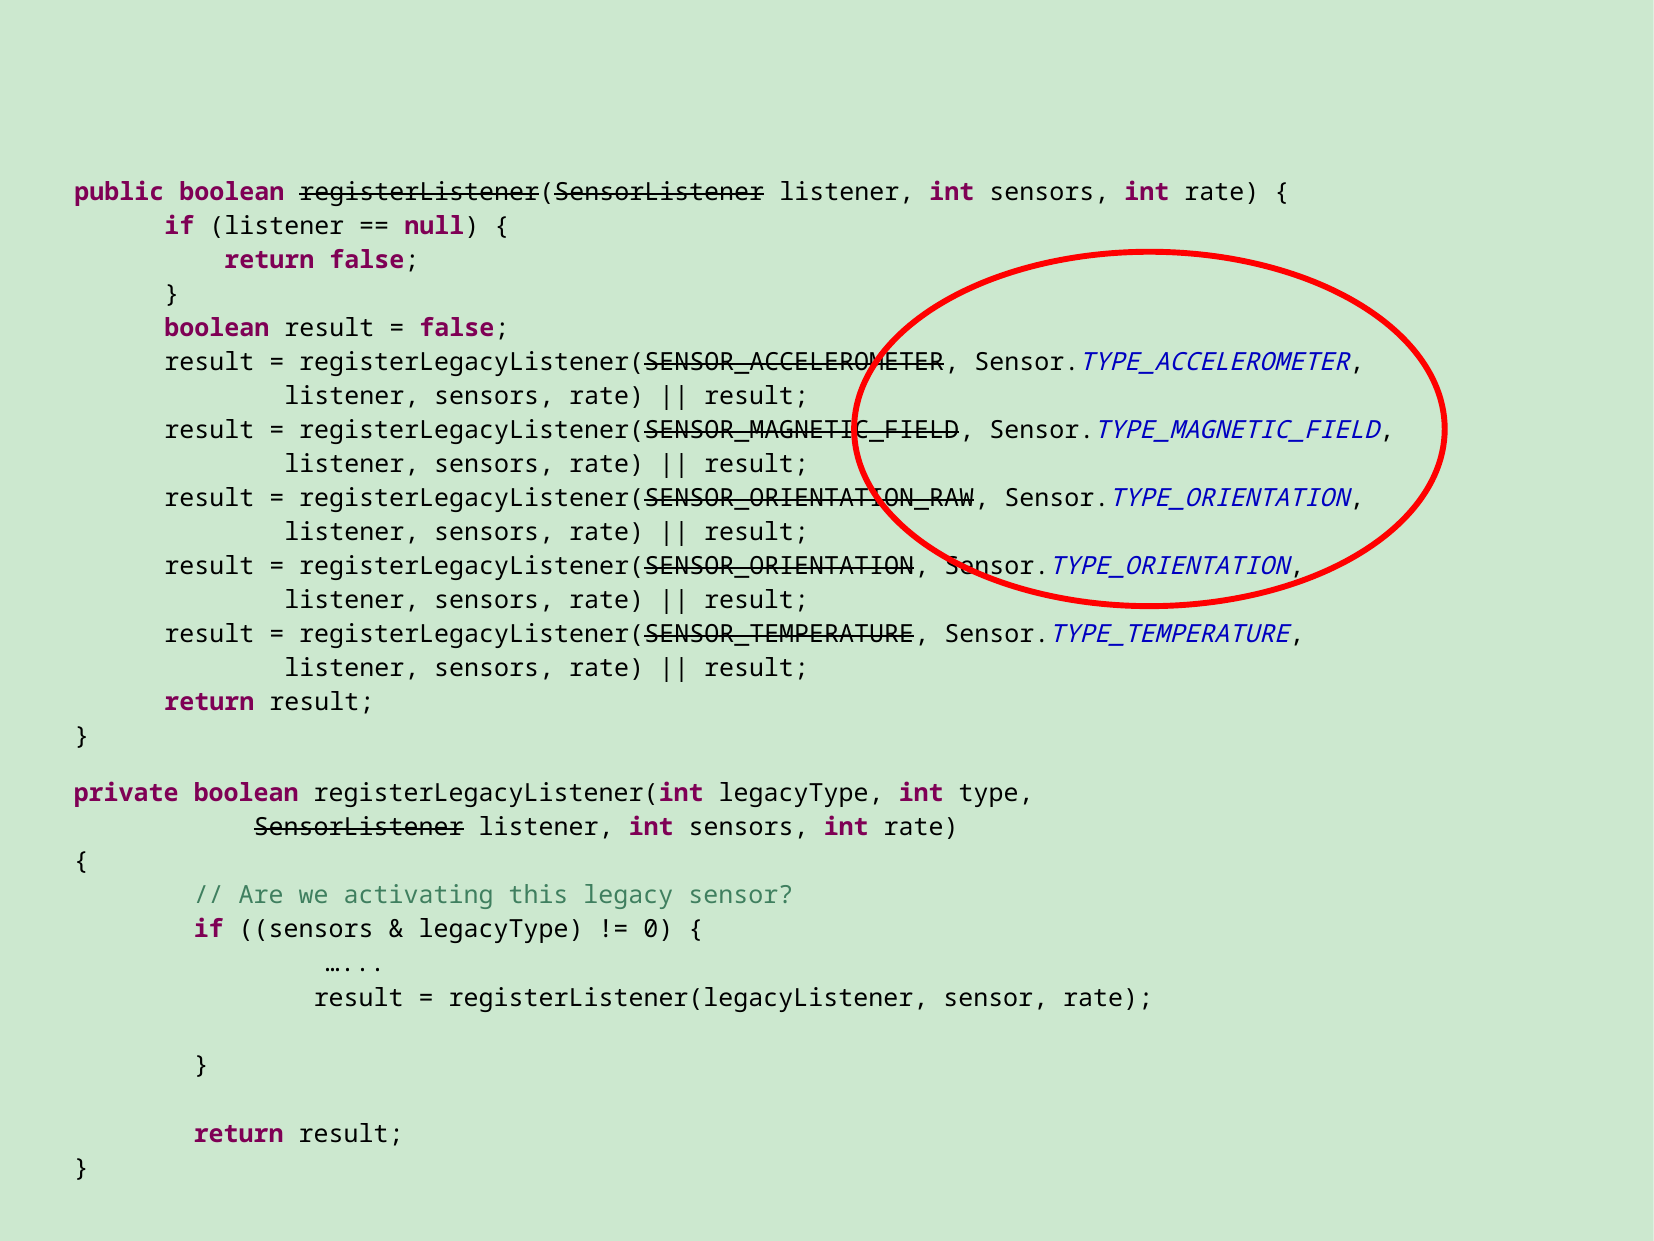

#
 public boolean registerListener(SensorListener listener, int sensors, int rate) {
 if (listener == null) {
 return false;
 }
 boolean result = false;
 result = registerLegacyListener(SENSOR_ACCELEROMETER, Sensor.TYPE_ACCELEROMETER,
 listener, sensors, rate) || result;
 result = registerLegacyListener(SENSOR_MAGNETIC_FIELD, Sensor.TYPE_MAGNETIC_FIELD,
 listener, sensors, rate) || result;
 result = registerLegacyListener(SENSOR_ORIENTATION_RAW, Sensor.TYPE_ORIENTATION,
 listener, sensors, rate) || result;
 result = registerLegacyListener(SENSOR_ORIENTATION, Sensor.TYPE_ORIENTATION,
 listener, sensors, rate) || result;
 result = registerLegacyListener(SENSOR_TEMPERATURE, Sensor.TYPE_TEMPERATURE,
 listener, sensors, rate) || result;
 return result;
 }
private boolean registerLegacyListener(int legacyType, int type,
 SensorListener listener, int sensors, int rate)
{
 // Are we activating this legacy sensor?
 if ((sensors & legacyType) != 0) {
 	 …...
 result = registerListener(legacyListener, sensor, rate);
 }
 return result;
}